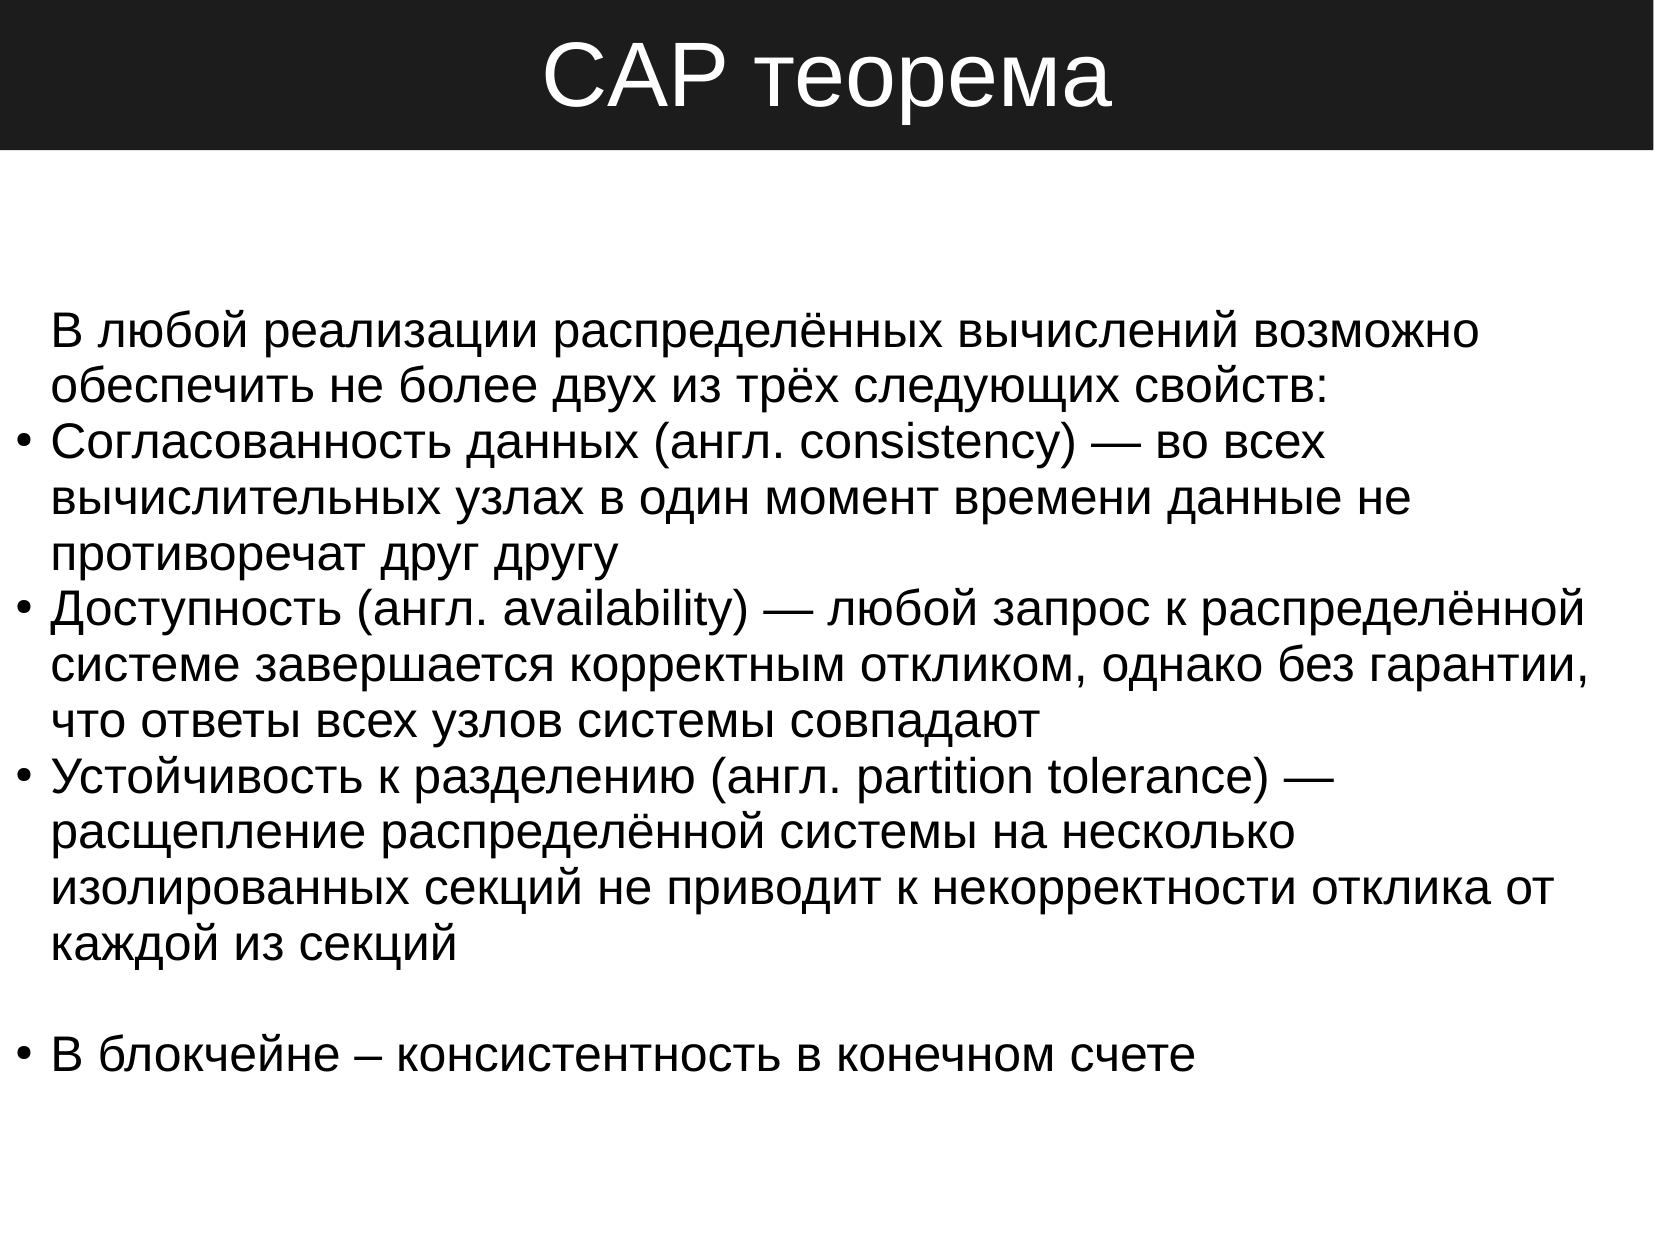

# CAP теорема
В любой реализации распределённых вычислений возможно обеспечить не более двух из трёх следующих свойств:
Согласованность данных (англ. consistency) — во всех вычислительных узлах в один момент времени данные не противоречат друг другу
Доступность (англ. availability) — любой запрос к распределённой системе завершается корректным откликом, однако без гарантии, что ответы всех узлов системы совпадают
Устойчивость к разделению (англ. partition tolerance) — расщепление распределённой системы на несколько изолированных секций не приводит к некорректности отклика от каждой из секций
В блокчейне – консистентность в конечном счете